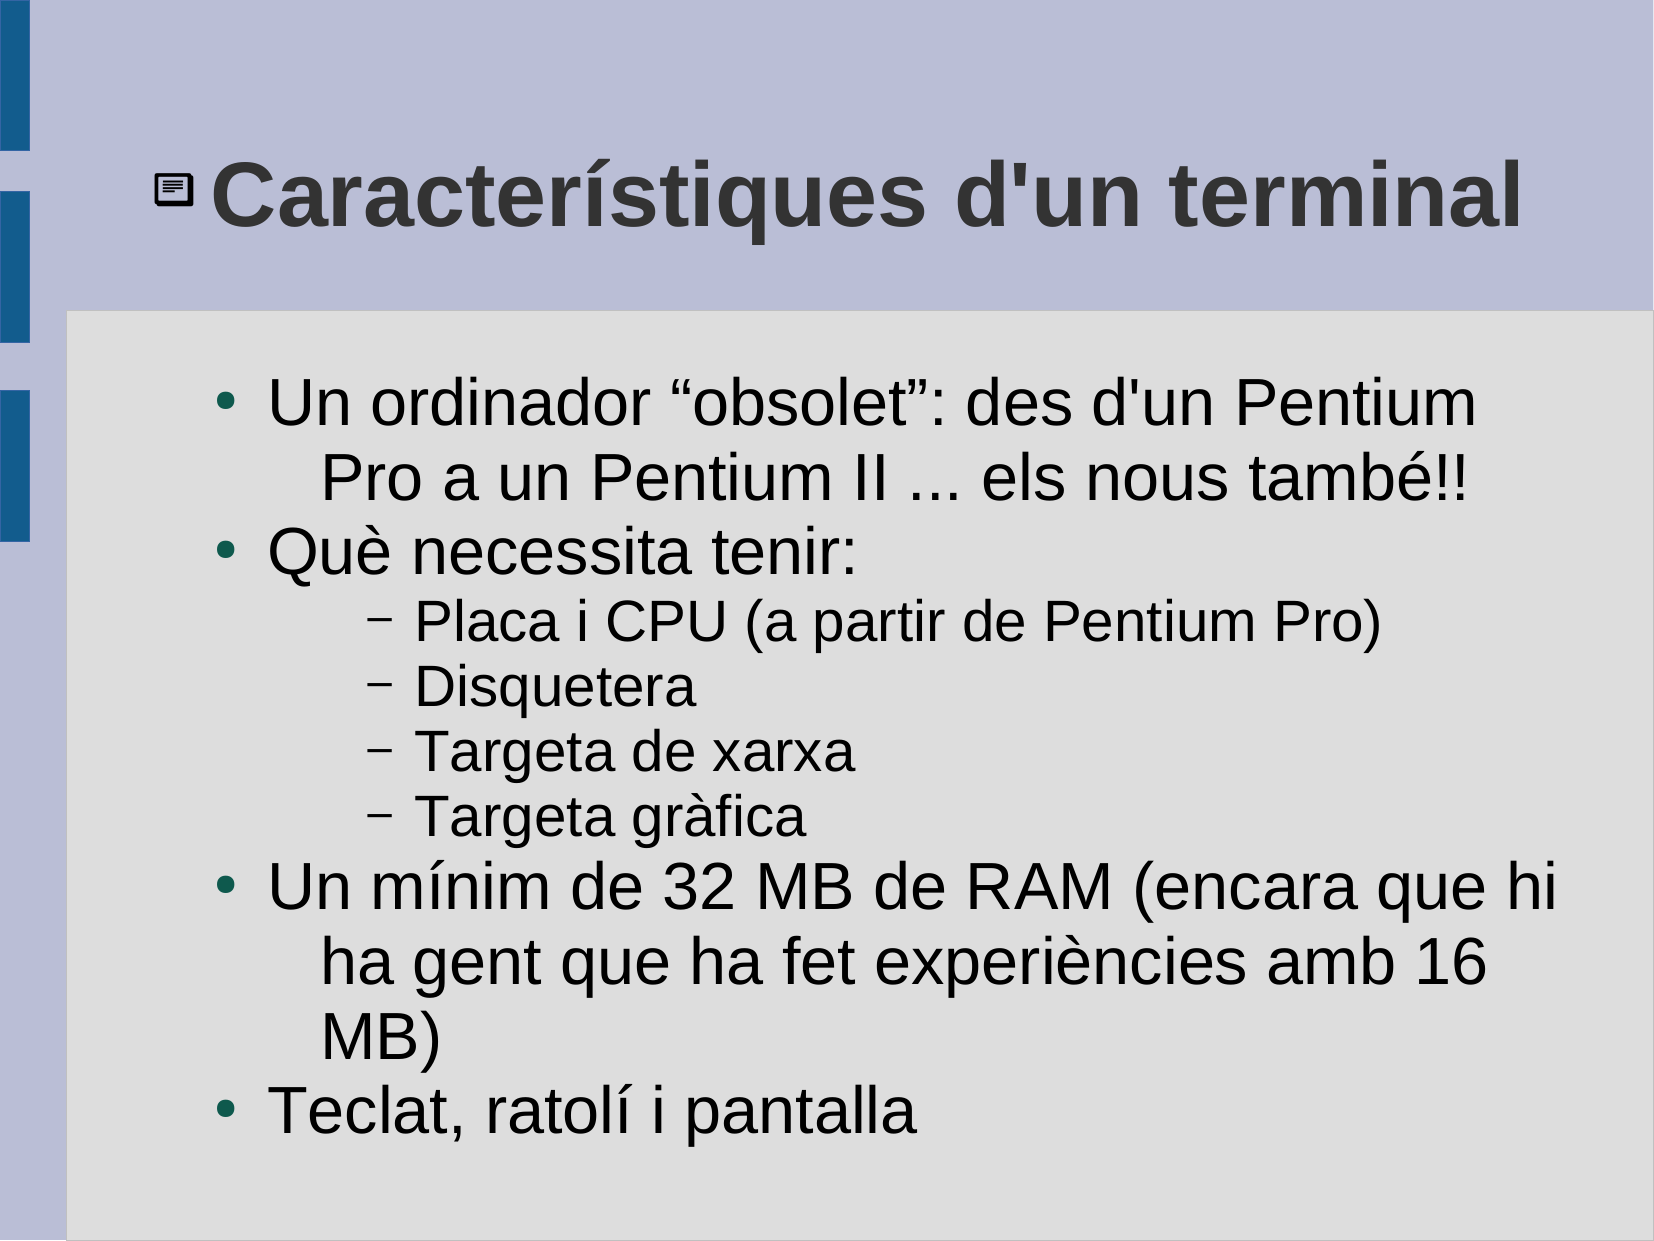

# Característiques d'un terminal
Un ordinador “obsolet”: des d'un Pentium Pro a un Pentium II ... els nous també!!
Què necessita tenir:
Placa i CPU (a partir de Pentium Pro)
Disquetera
Targeta de xarxa
Targeta gràfica
Un mínim de 32 MB de RAM (encara que hi ha gent que ha fet experiències amb 16 MB)
Teclat, ratolí i pantalla